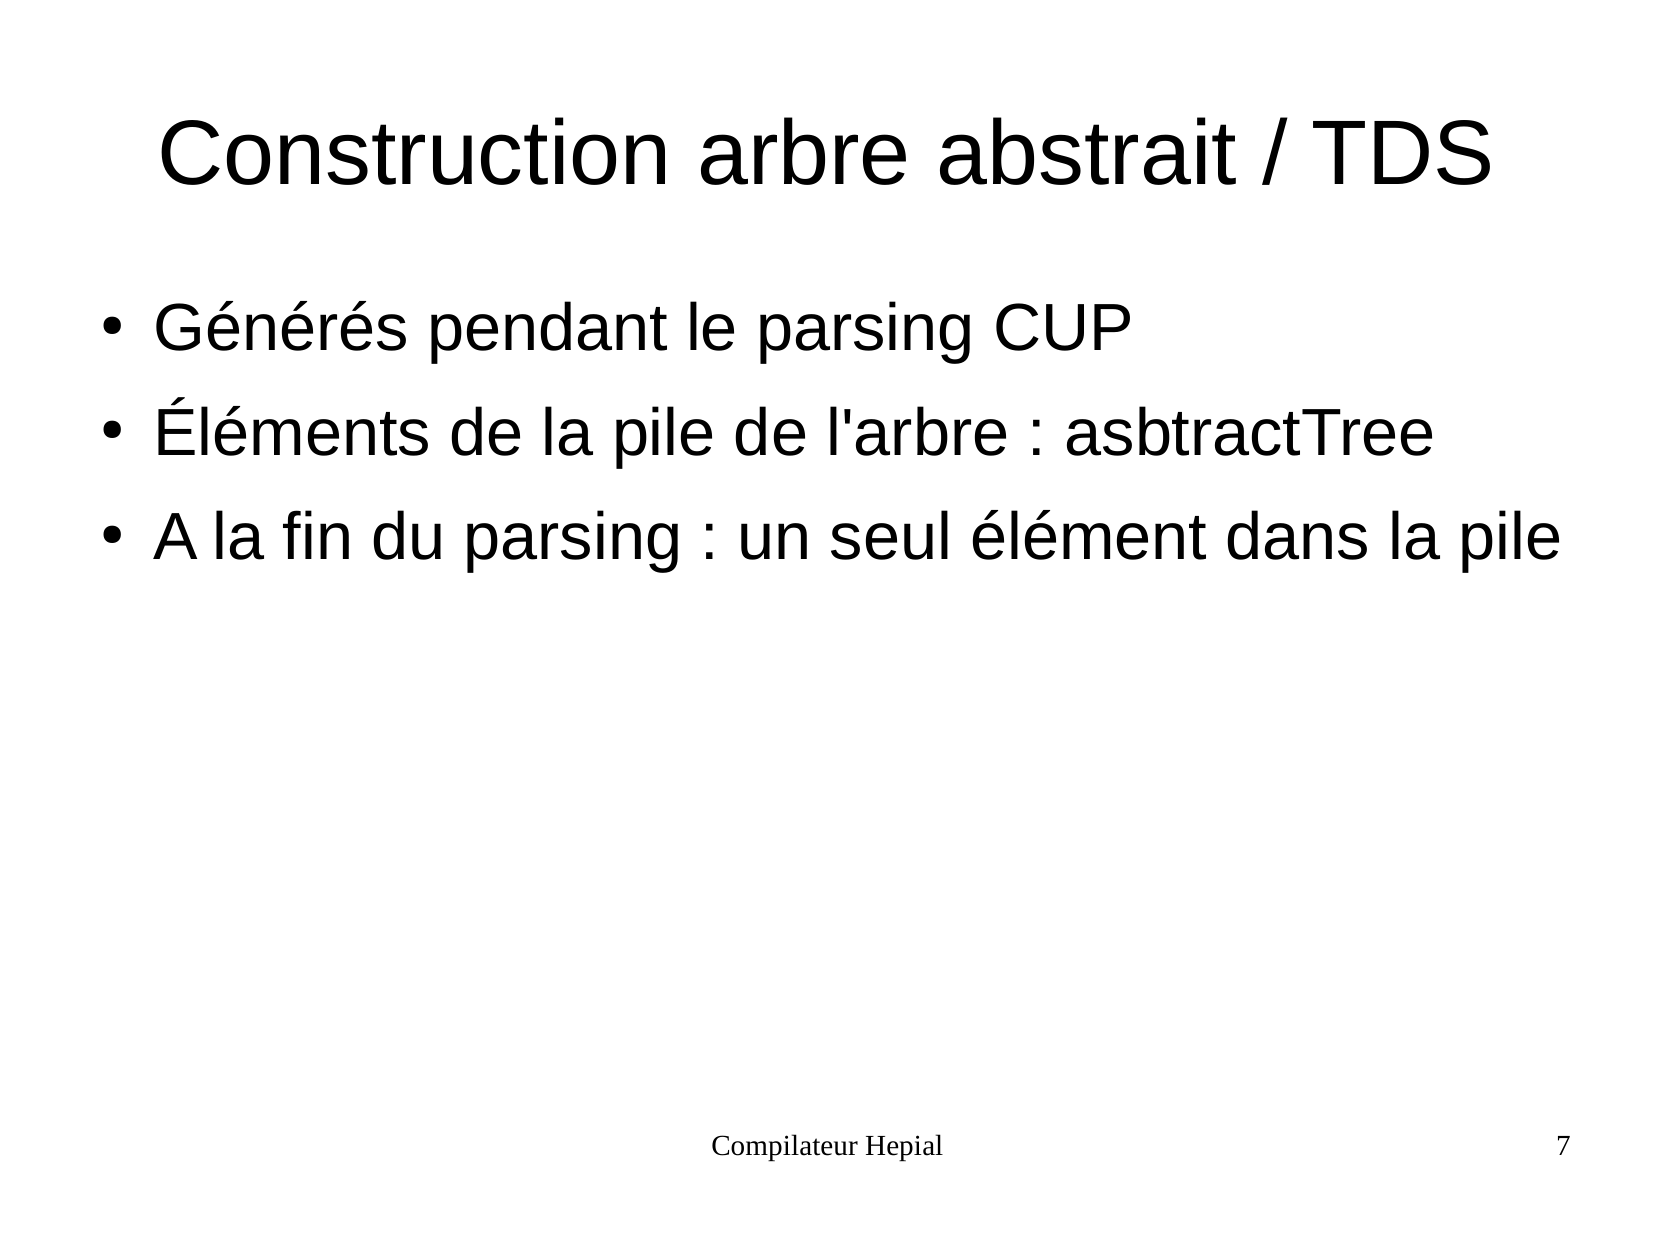

# Construction arbre abstrait / TDS
Générés pendant le parsing CUP
Éléments de la pile de l'arbre : asbtractTree
A la fin du parsing : un seul élément dans la pile
Compilateur Hepial
7